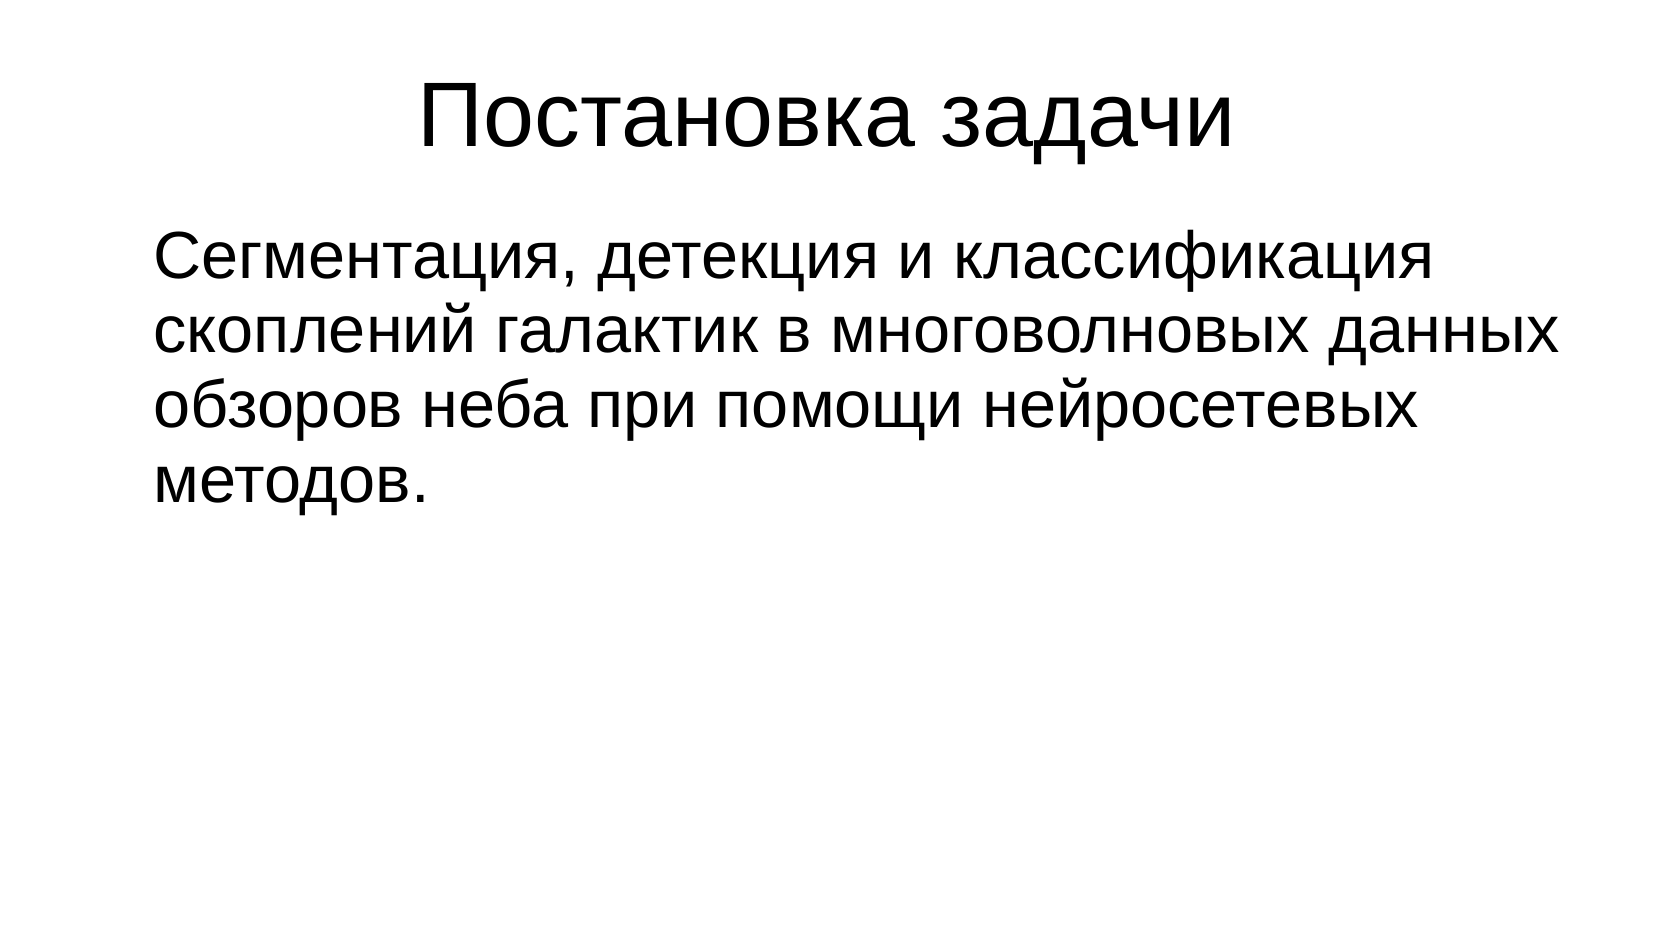

# Постановка задачи
Сегментация, детекция и классификация скоплений галактик в многоволновых данных обзоров неба при помощи нейросетевых методов.